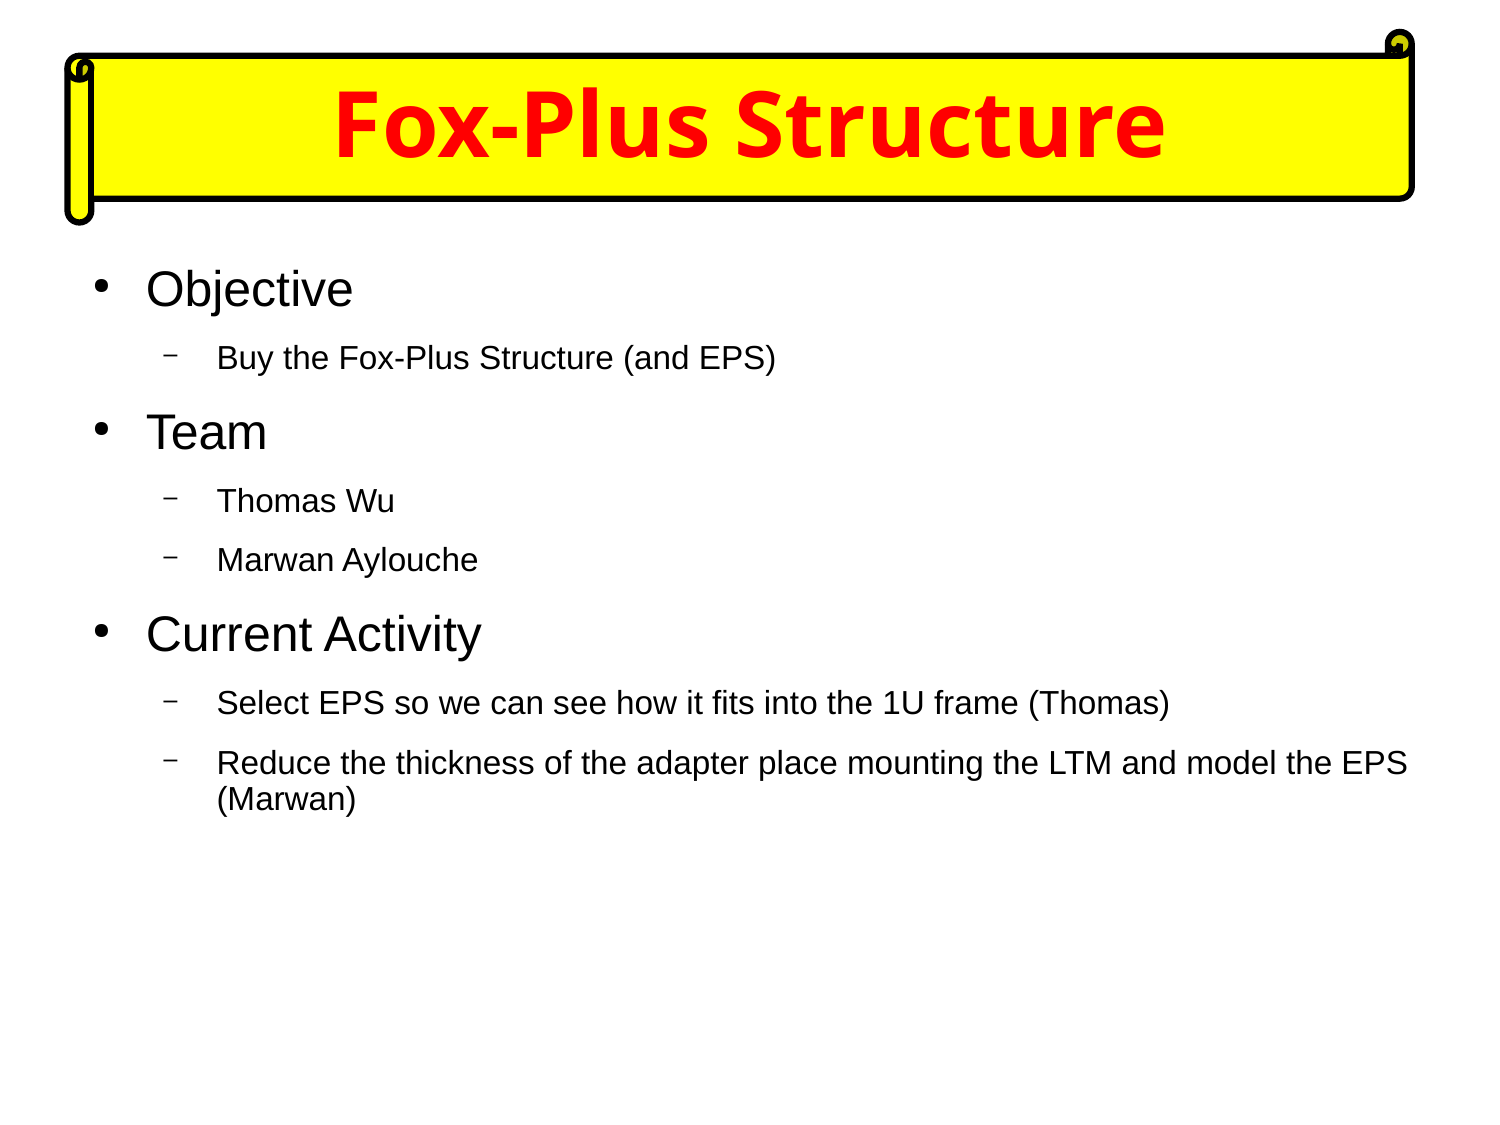

Fox-Plus Structure
# Objective
Buy the Fox-Plus Structure (and EPS)
Team
Thomas Wu
Marwan Aylouche
Current Activity
Select EPS so we can see how it fits into the 1U frame (Thomas)
Reduce the thickness of the adapter place mounting the LTM and model the EPS (Marwan)